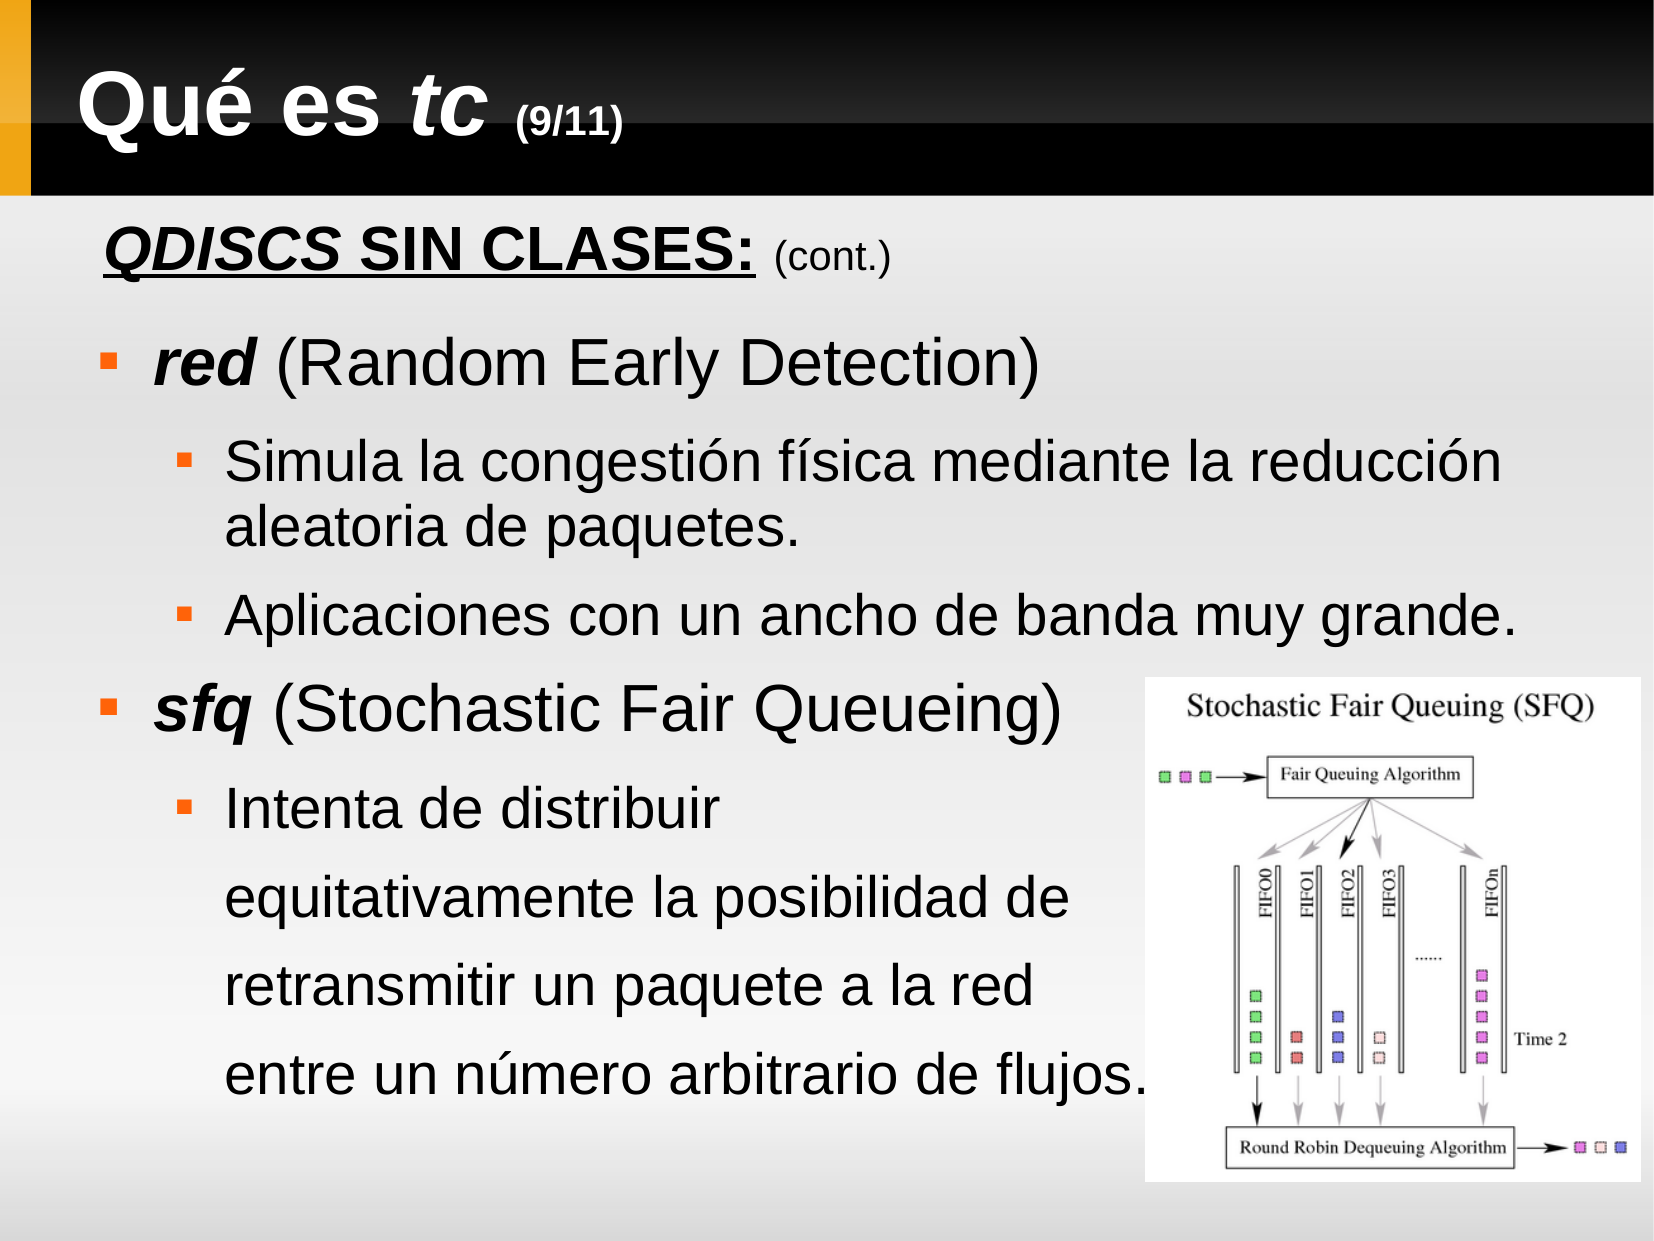

# Qué es tc (9/11)
QDISCS SIN CLASES: (cont.)
red (Random Early Detection)
Simula la congestión física mediante la reducción aleatoria de paquetes.
Aplicaciones con un ancho de banda muy grande.
sfq (Stochastic Fair Queueing)
Intenta de distribuir
equitativamente la posibilidad de
retransmitir un paquete a la red
entre un número arbitrario de flujos.